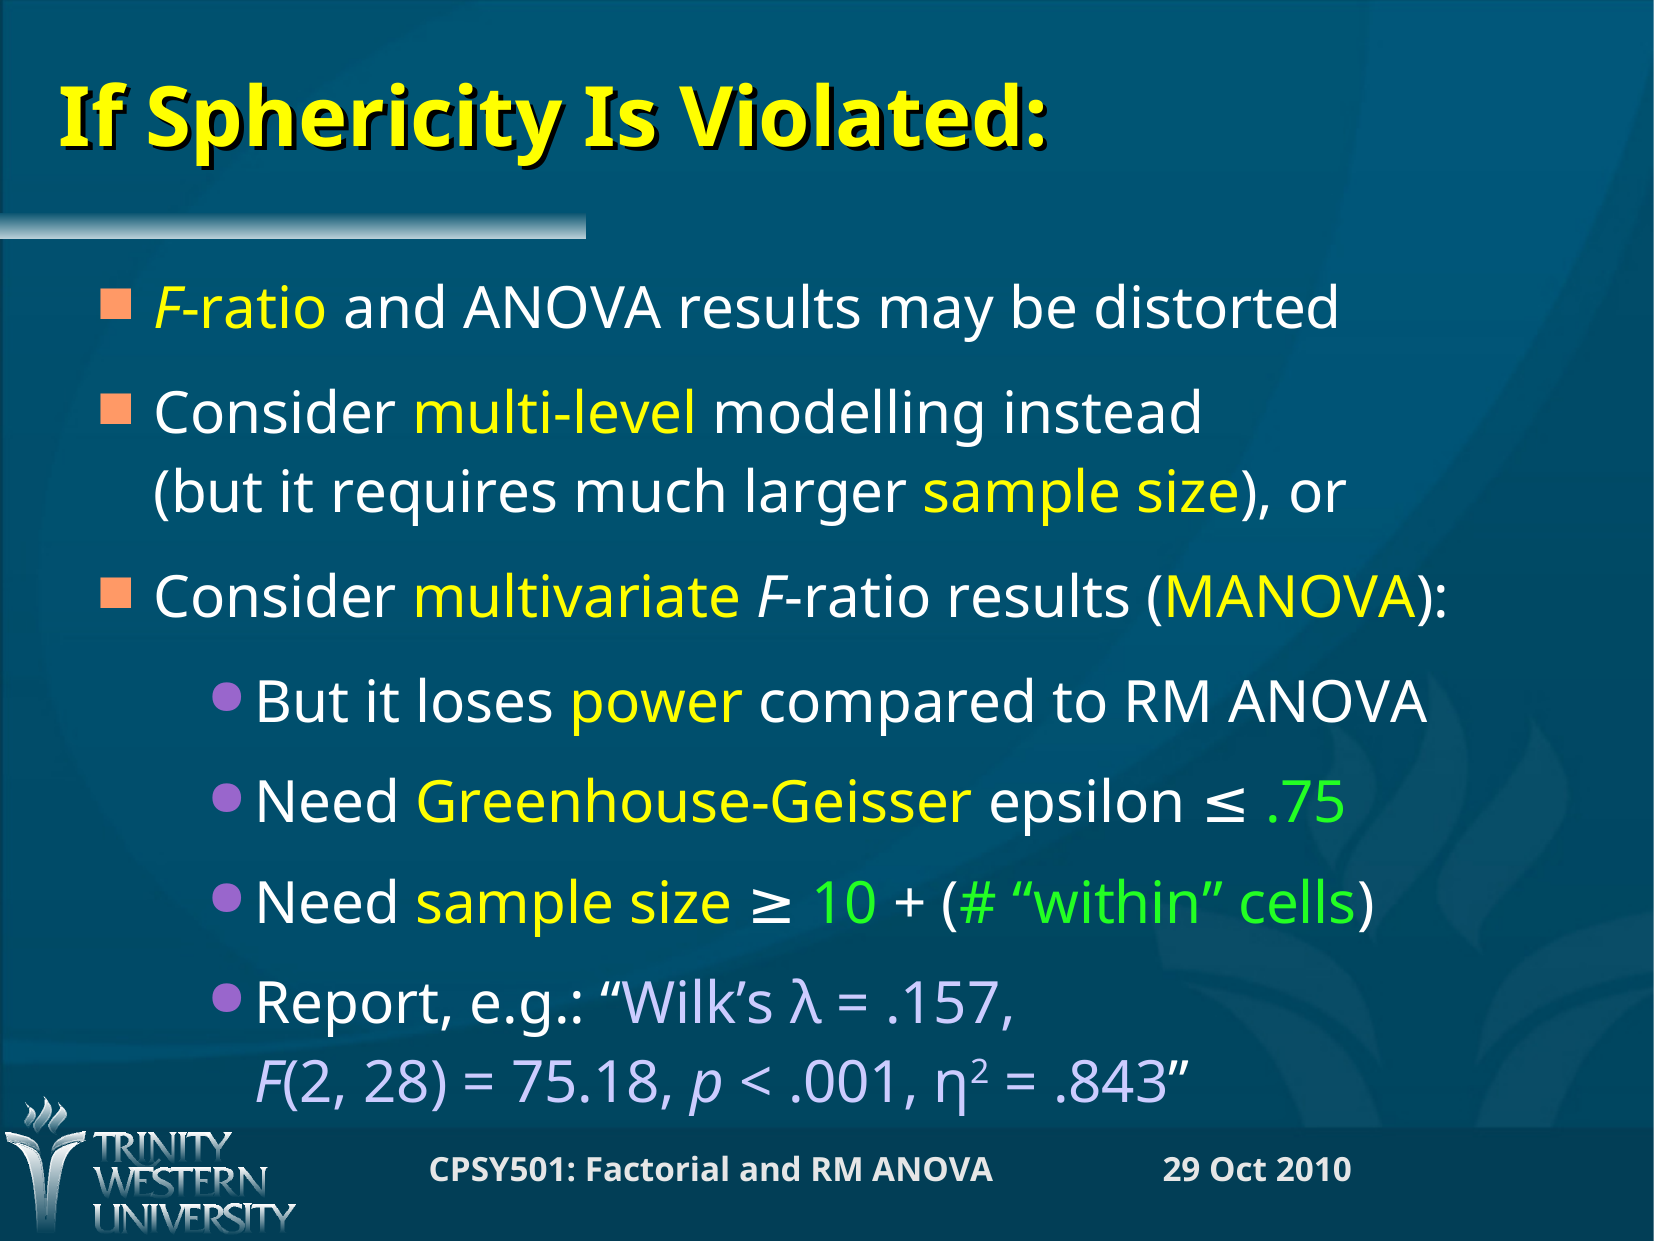

# If Sphericity Is Violated:
F-ratio and ANOVA results may be distorted
Consider multi-level modelling instead
(but it requires much larger sample size), or
Consider multivariate F-ratio results (MANOVA):
But it loses power compared to RM ANOVA
Need Greenhouse-Geisser epsilon ≤ .75
Need sample size ≥ 10 + (# “within” cells)
Report, e.g.: “Wilk’s λ = .157,
F(2, 28) = 75.18, p < .001, η2 = .843”
CPSY501: Factorial and RM ANOVA
29 Oct 2010